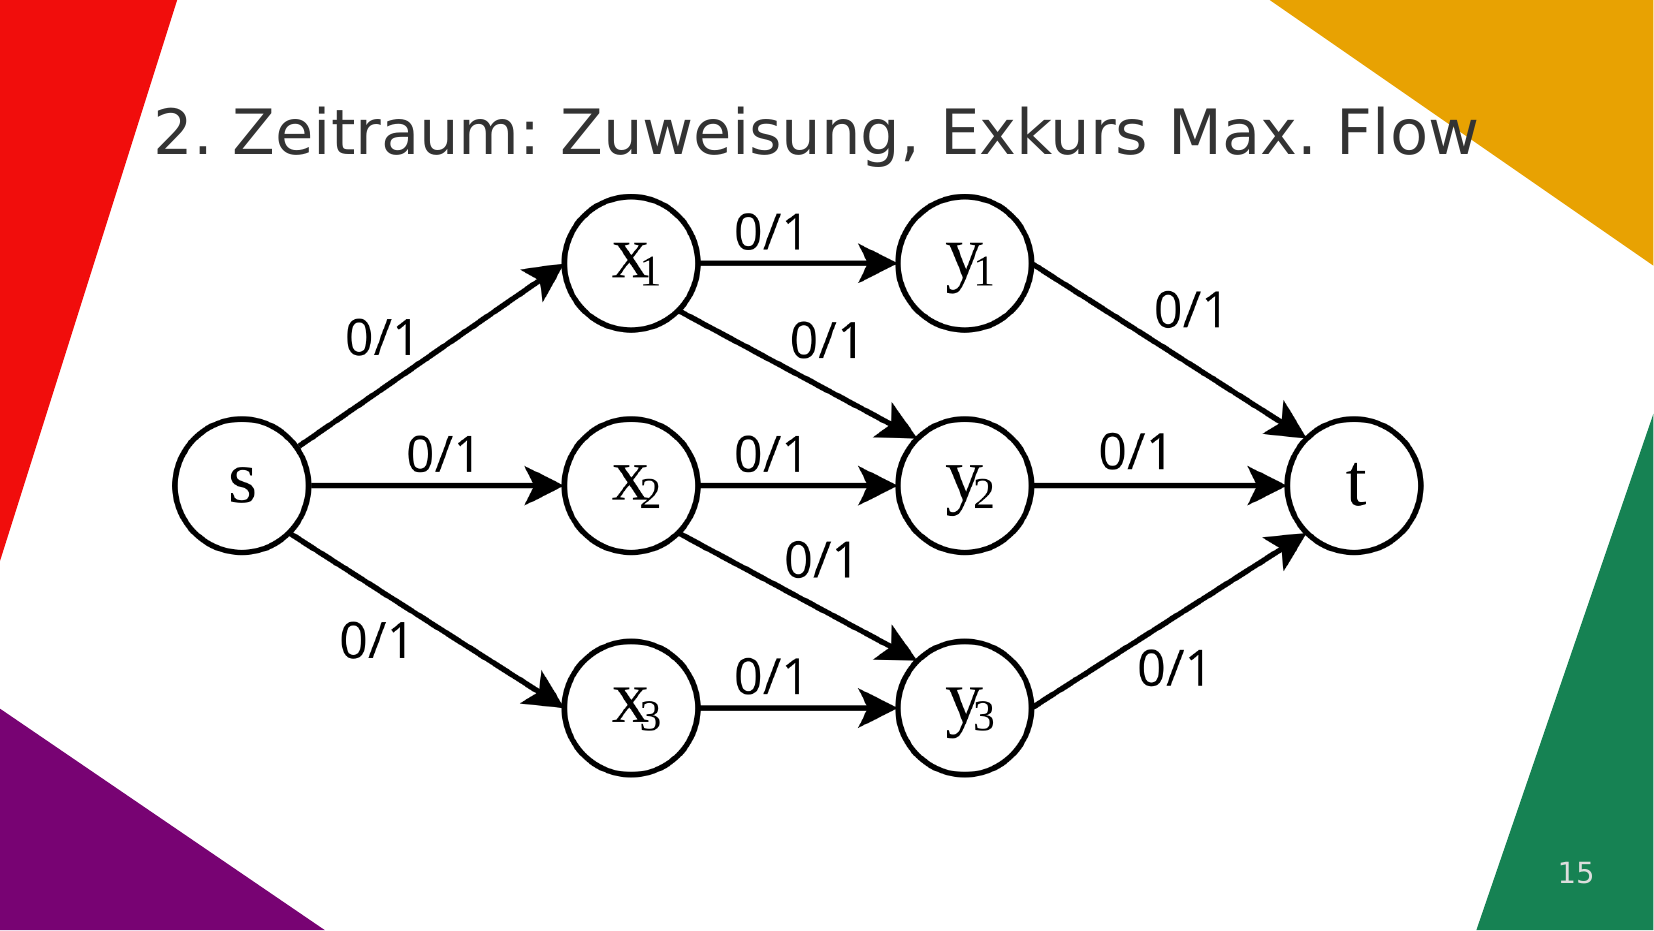

# 2. Zeitraum: Zuweisung, Exkurs Max. Flow
15